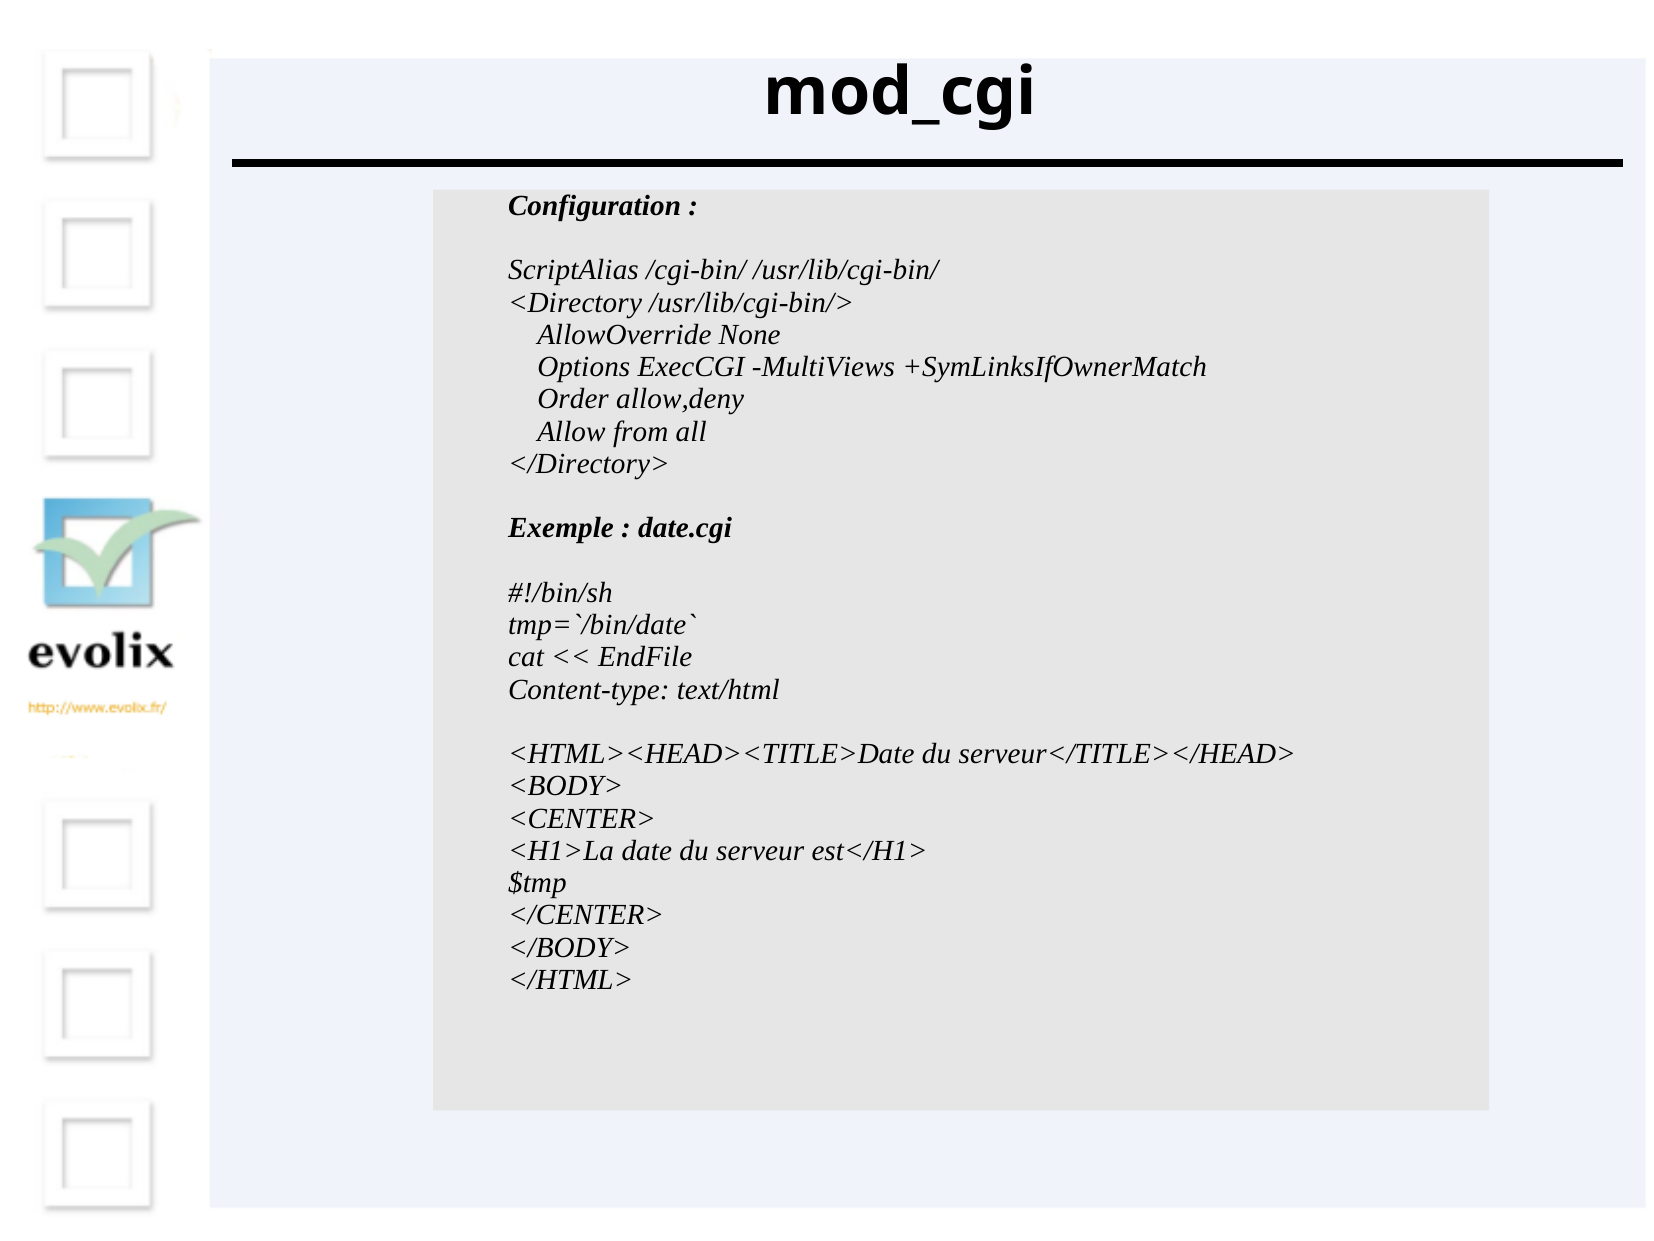

# mod_cgi
Configuration :
ScriptAlias /cgi-bin/ /usr/lib/cgi-bin/
<Directory /usr/lib/cgi-bin/>
 AllowOverride None
 Options ExecCGI -MultiViews +SymLinksIfOwnerMatch
 Order allow,deny
 Allow from all
</Directory>
Exemple : date.cgi
#!/bin/sh
tmp=`/bin/date`
cat << EndFile
Content-type: text/html
<HTML><HEAD><TITLE>Date du serveur</TITLE></HEAD>
<BODY>
<CENTER>
<H1>La date du serveur est</H1>
$tmp
</CENTER>
</BODY>
</HTML>